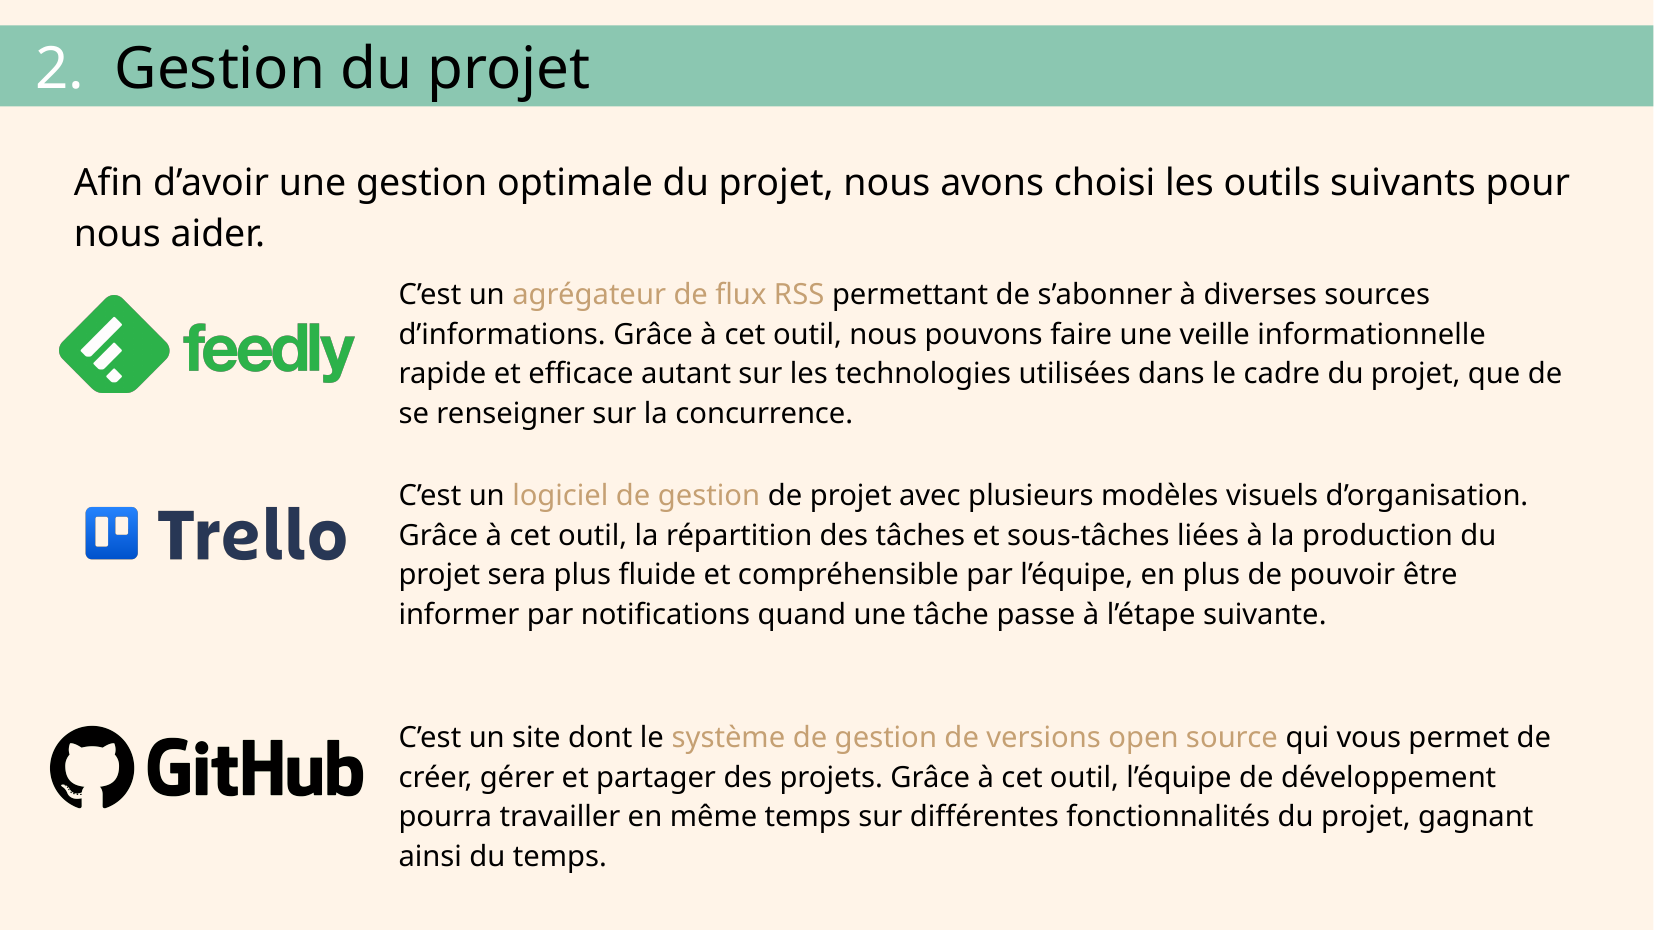

# 2. Gestion du projet
Afin d’avoir une gestion optimale du projet, nous avons choisi les outils suivants pour nous aider.
C’est un agrégateur de flux RSS permettant de s’abonner à diverses sources d’informations. Grâce à cet outil, nous pouvons faire une veille informationnelle rapide et efficace autant sur les technologies utilisées dans le cadre du projet, que de se renseigner sur la concurrence.
C’est un logiciel de gestion de projet avec plusieurs modèles visuels d’organisation. Grâce à cet outil, la répartition des tâches et sous-tâches liées à la production du projet sera plus fluide et compréhensible par l’équipe, en plus de pouvoir être informer par notifications quand une tâche passe à l’étape suivante.
C’est un site dont le système de gestion de versions open source qui vous permet de créer, gérer et partager des projets. Grâce à cet outil, l’équipe de développement pourra travailler en même temps sur différentes fonctionnalités du projet, gagnant ainsi du temps.